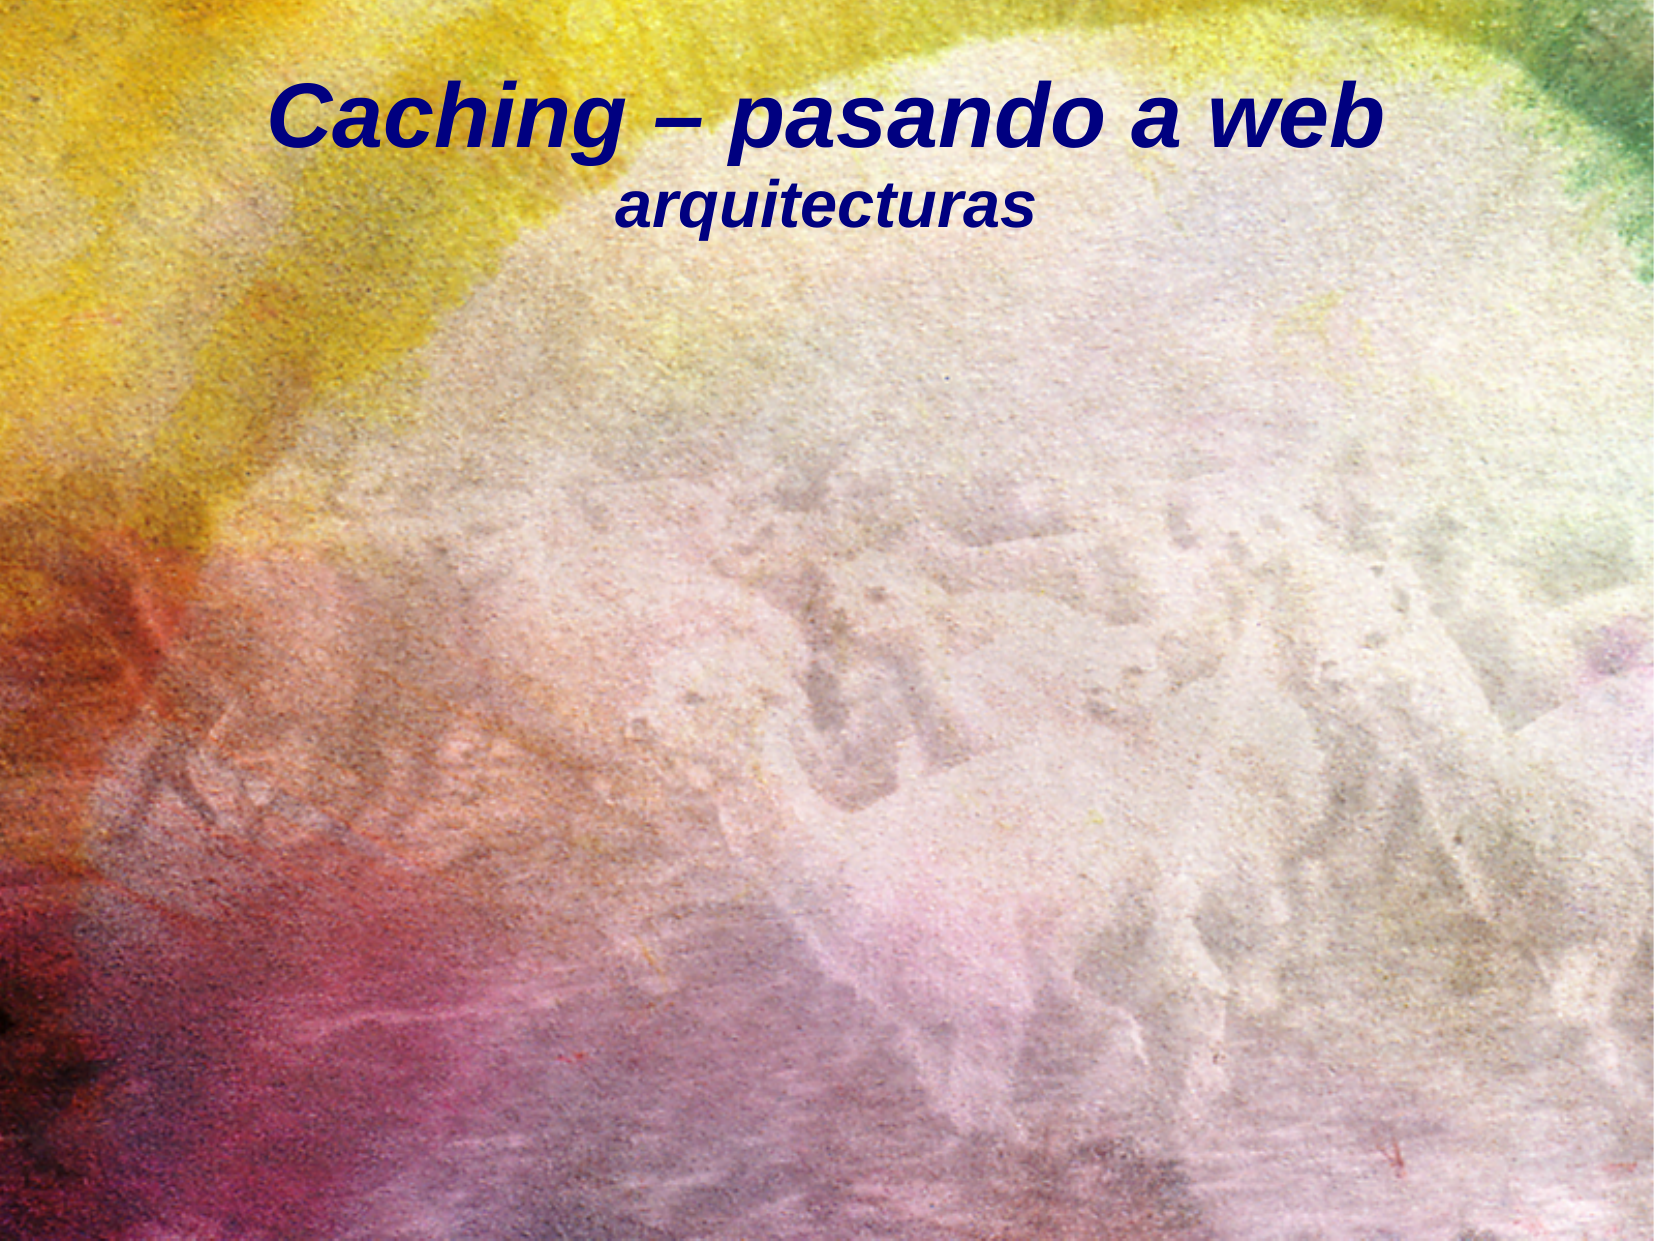

# Caching – pasando a web arquitecturas